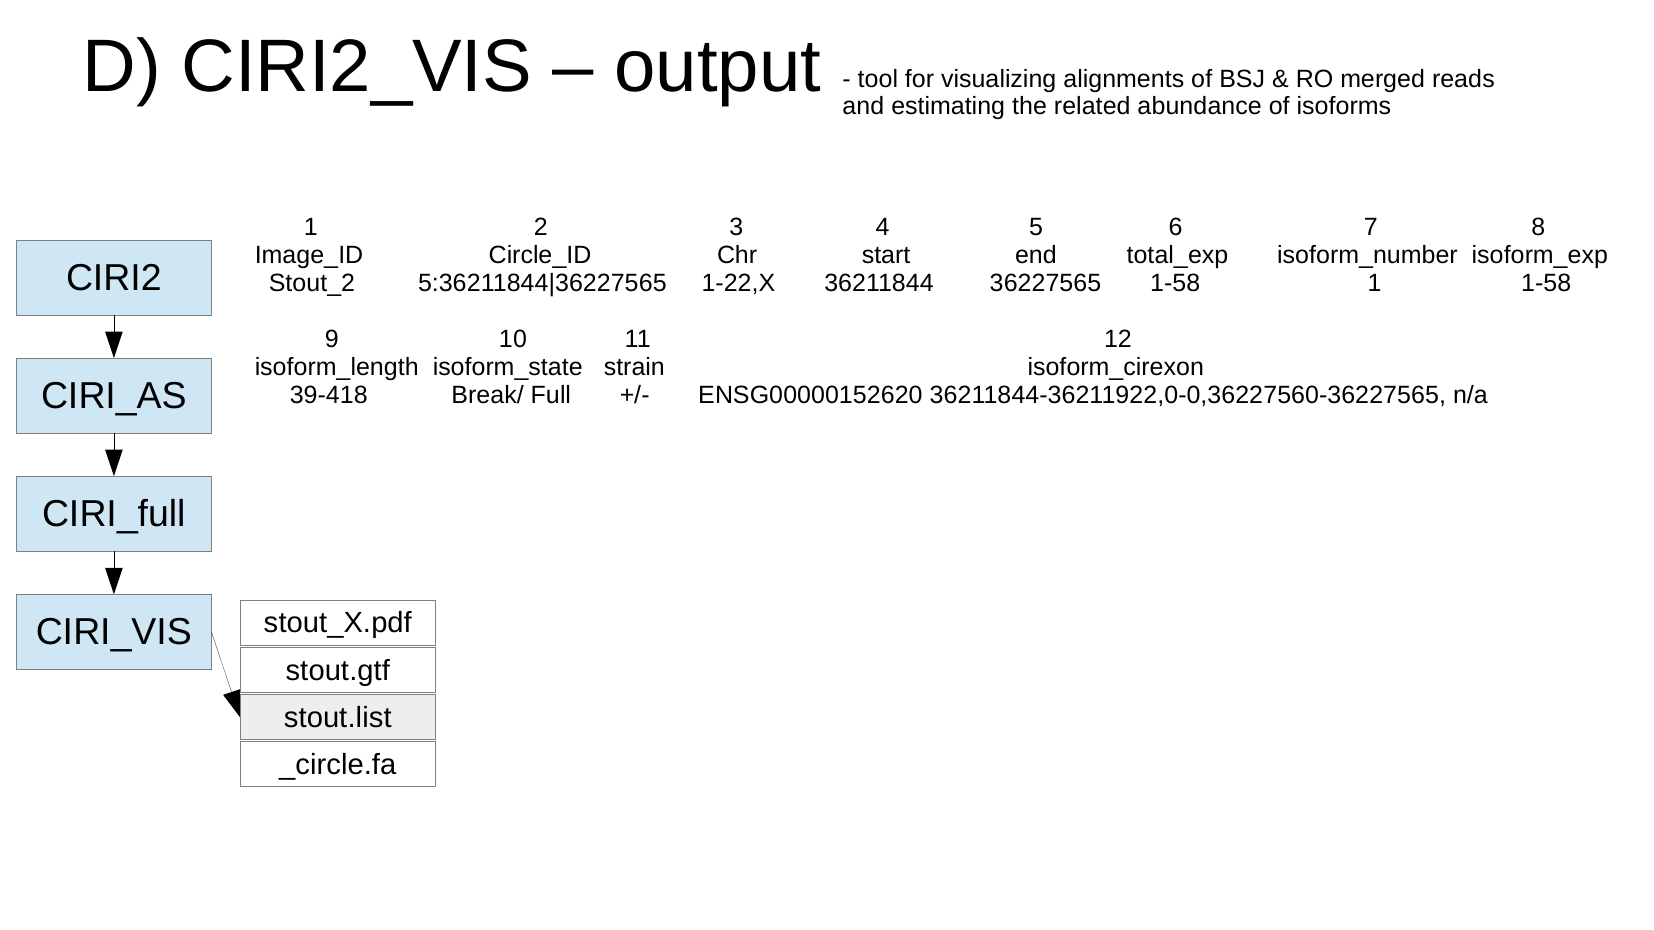

# D) CIRI2_VIS – output
- tool for visualizing alignments of BSJ & RO merged reads and estimating the related abundance of isoforms
 1 2 3 4 5 6 7 8
Image_ID Circle_ID Chr start end total_exp isoform_number isoform_exp
 Stout_2 5:36211844|36227565 1-22,X 36211844 36227565 1-58 1 1-58
 9 10 11 12
isoform_length isoform_state strain isoform_cirexon
 39-418 Break/ Full +/- ENSG00000152620 36211844-36211922,0-0,36227560-36227565, n/a
CIRI2
CIRI_AS
CIRI_full
CIRI_VIS
stout_X.pdf
stout.gtf
stout.list
_circle.fa